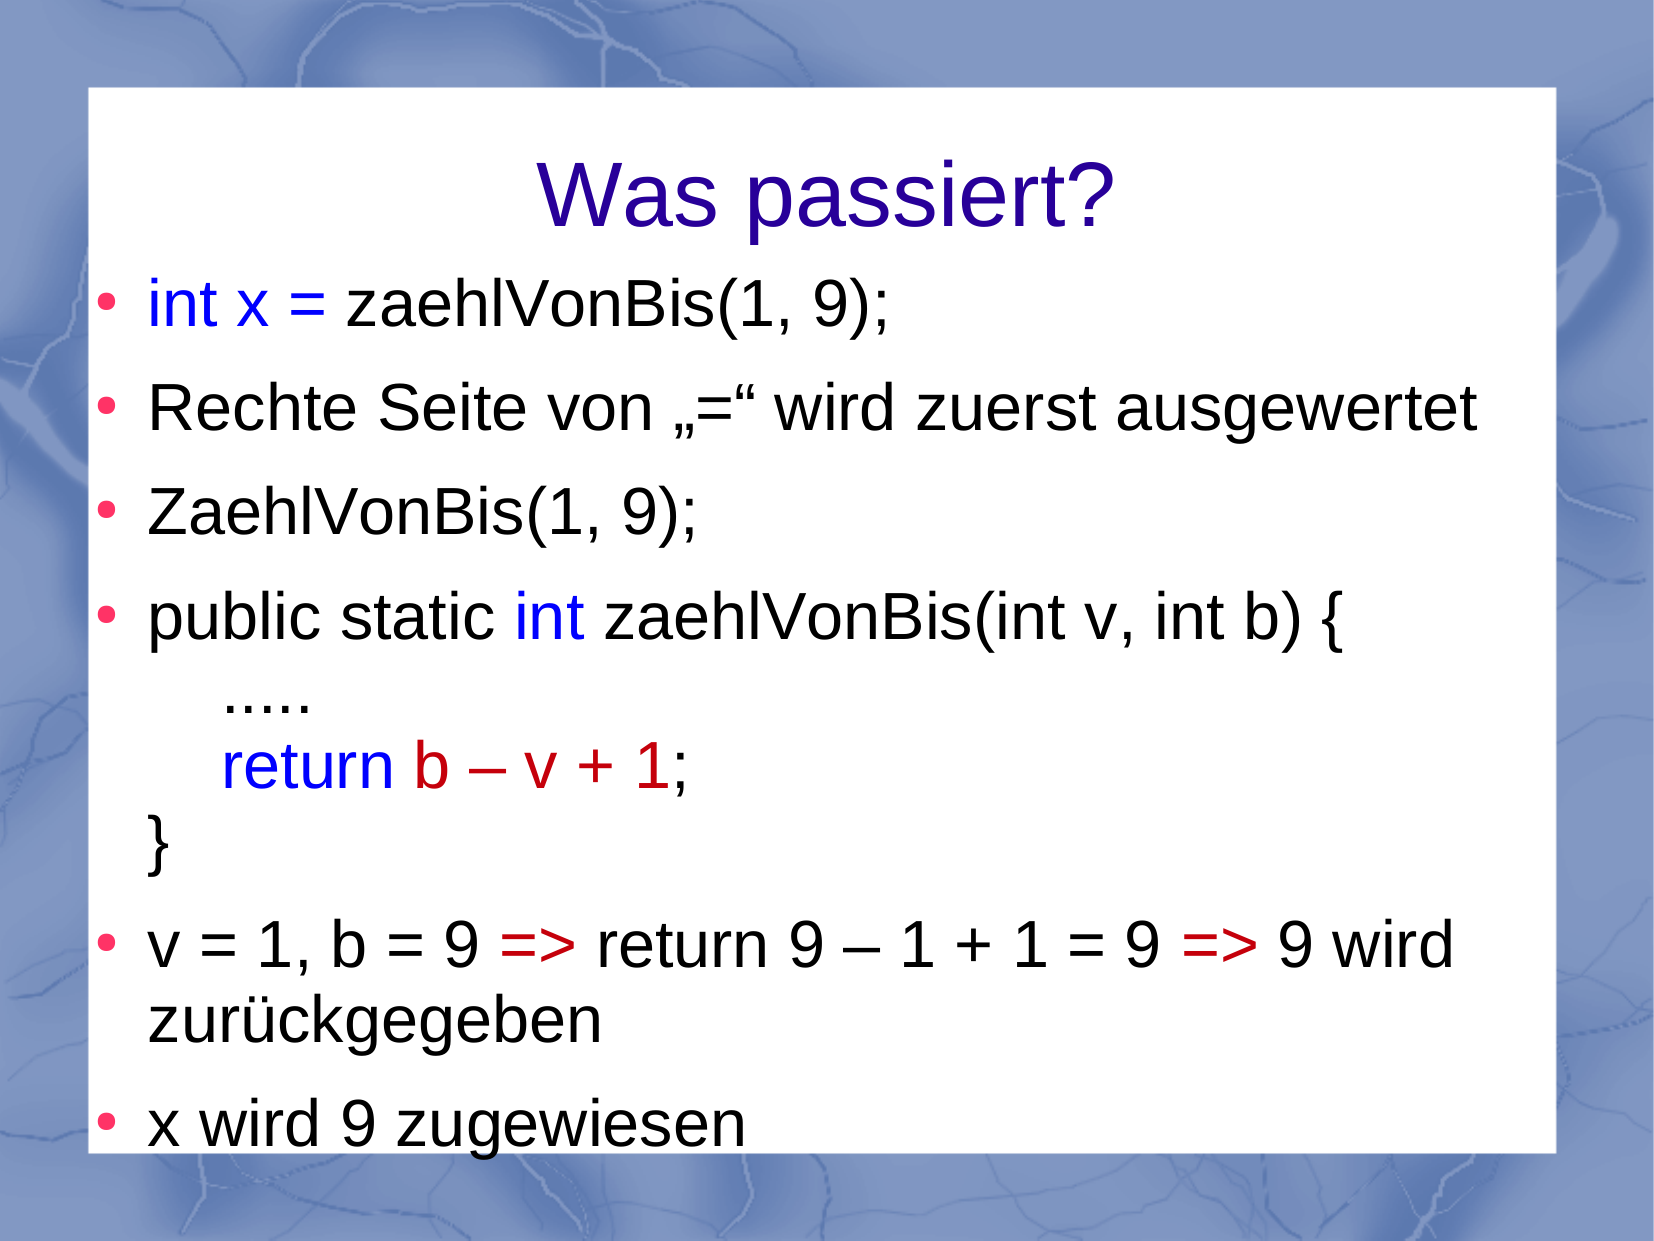

# Was passiert?
int x = zaehlVonBis(1, 9);
Rechte Seite von „=“ wird zuerst ausgewertet
ZaehlVonBis(1, 9);
public static int zaehlVonBis(int v, int b) {
	.....
	return b – v + 1;
}
v = 1, b = 9 => return 9 – 1 + 1 = 9 => 9 wird zurückgegeben
x wird 9 zugewiesen